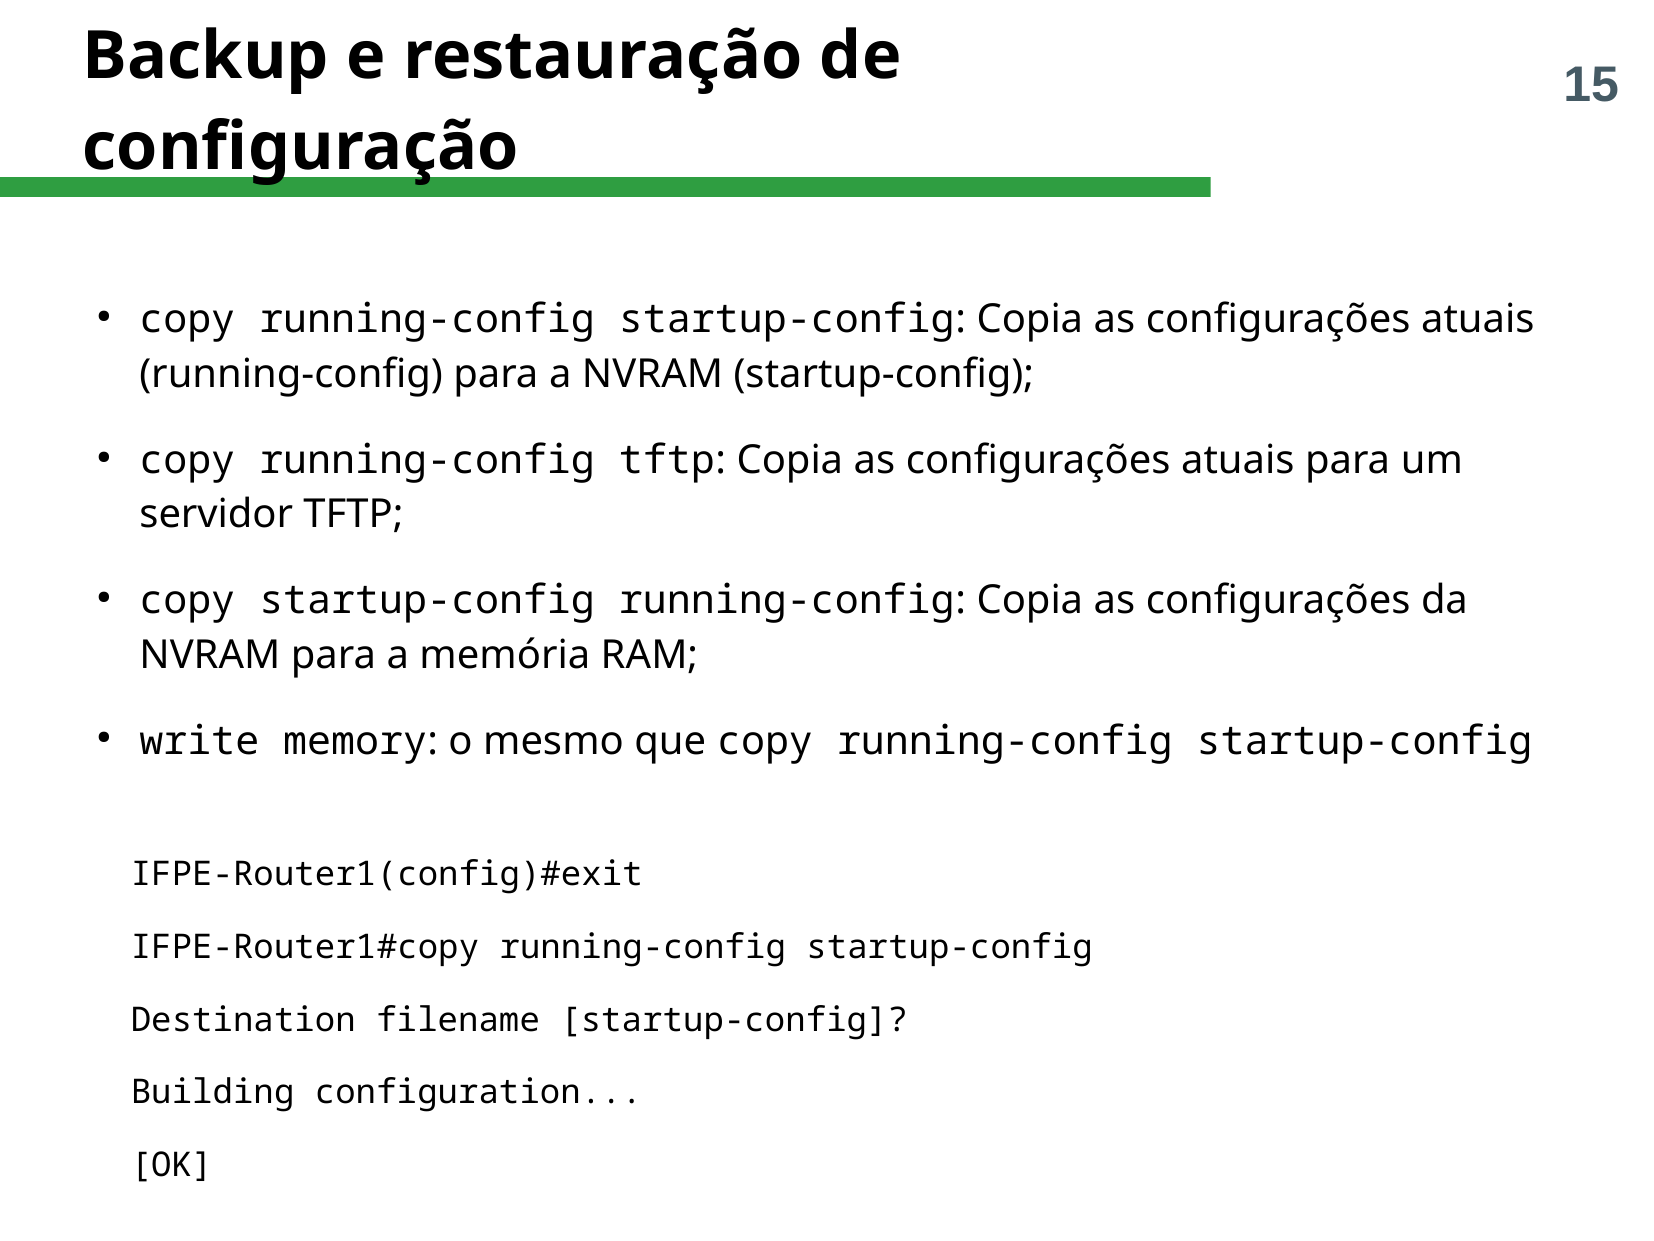

# Backup e restauração de configuração
copy running-config startup-config: Copia as configurações atuais (running-config) para a NVRAM (startup-config);
copy running-config tftp: Copia as configurações atuais para um servidor TFTP;
copy startup-config running-config: Copia as configurações da NVRAM para a memória RAM;
write memory: o mesmo que copy running-config startup-config
IFPE-Router1(config)#exit
IFPE-Router1#copy running-config startup-config
Destination filename [startup-config]?
Building configuration...
[OK]